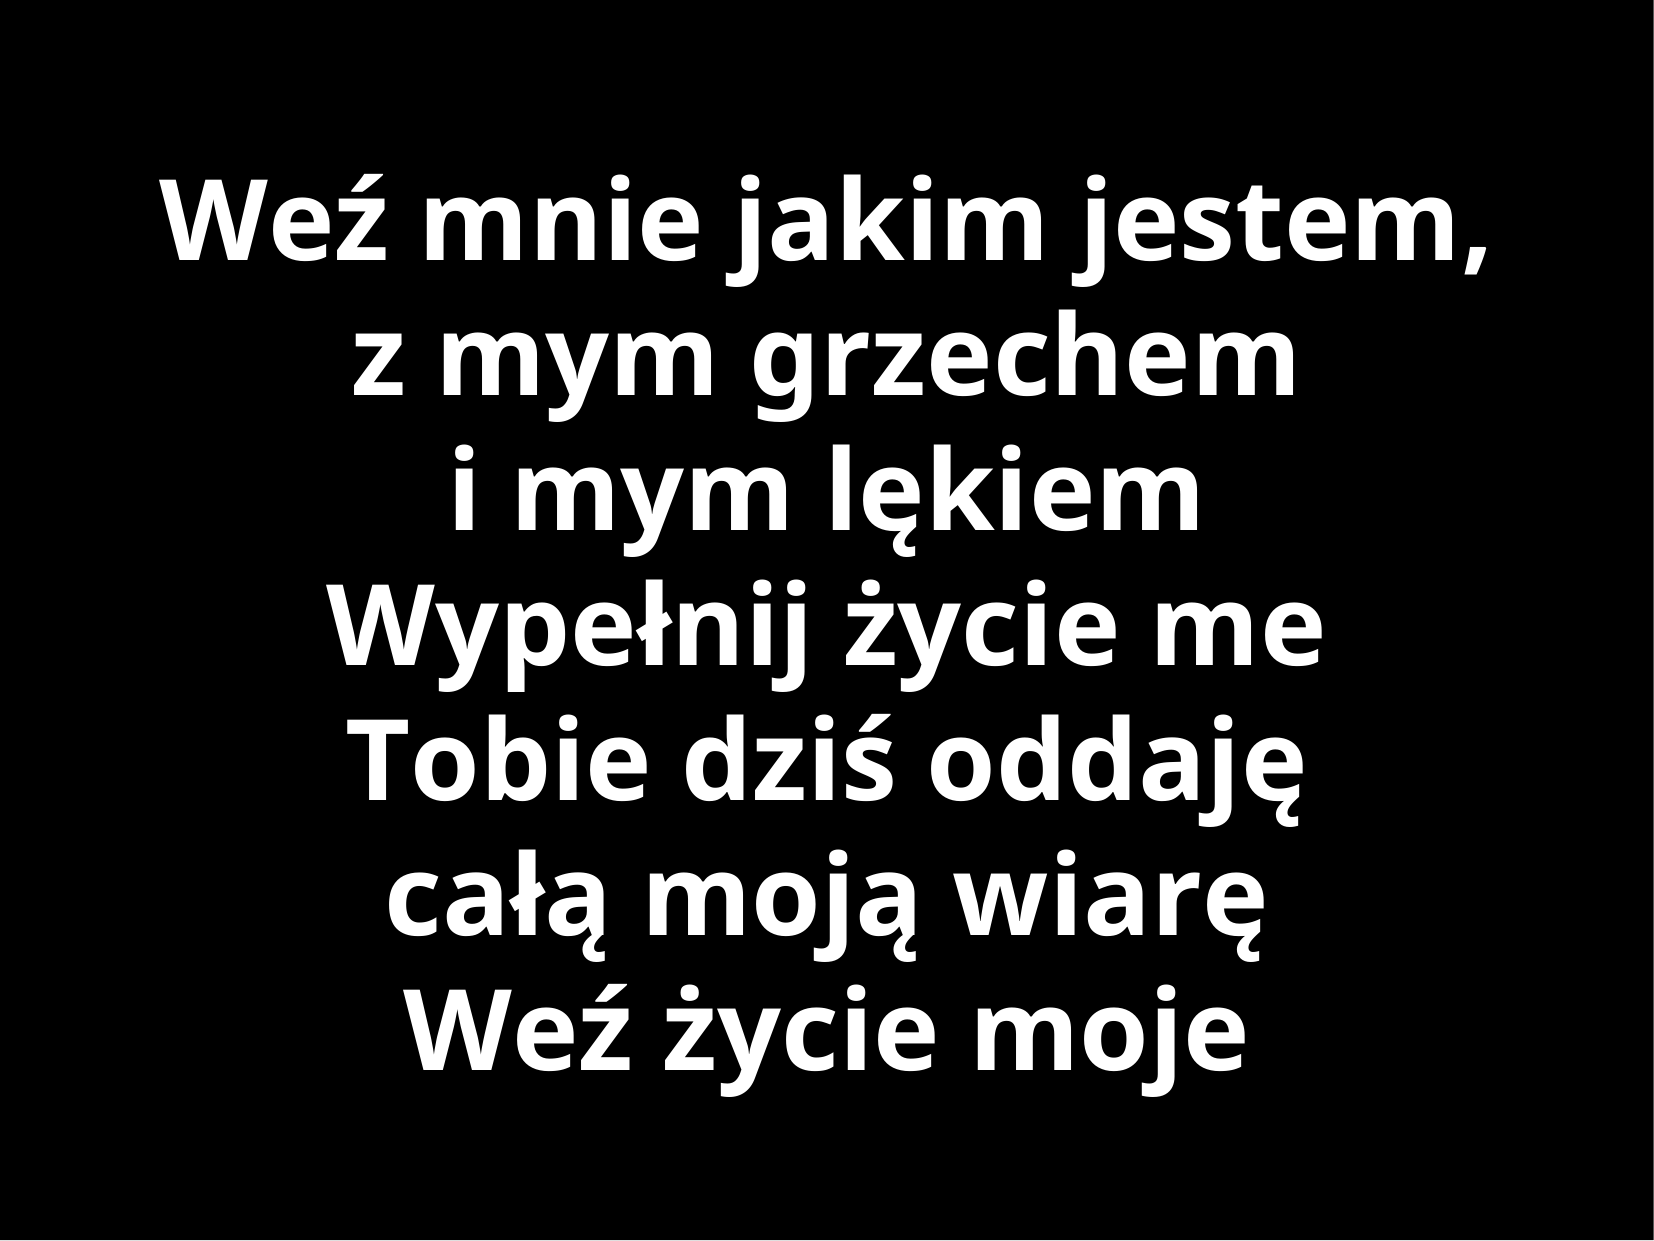

# Weź mnie jakim jestem, z mym grzechem i mym lękiem Wypełnij życie me Tobie dziś oddaję całą moją wiarę Weź życie moje